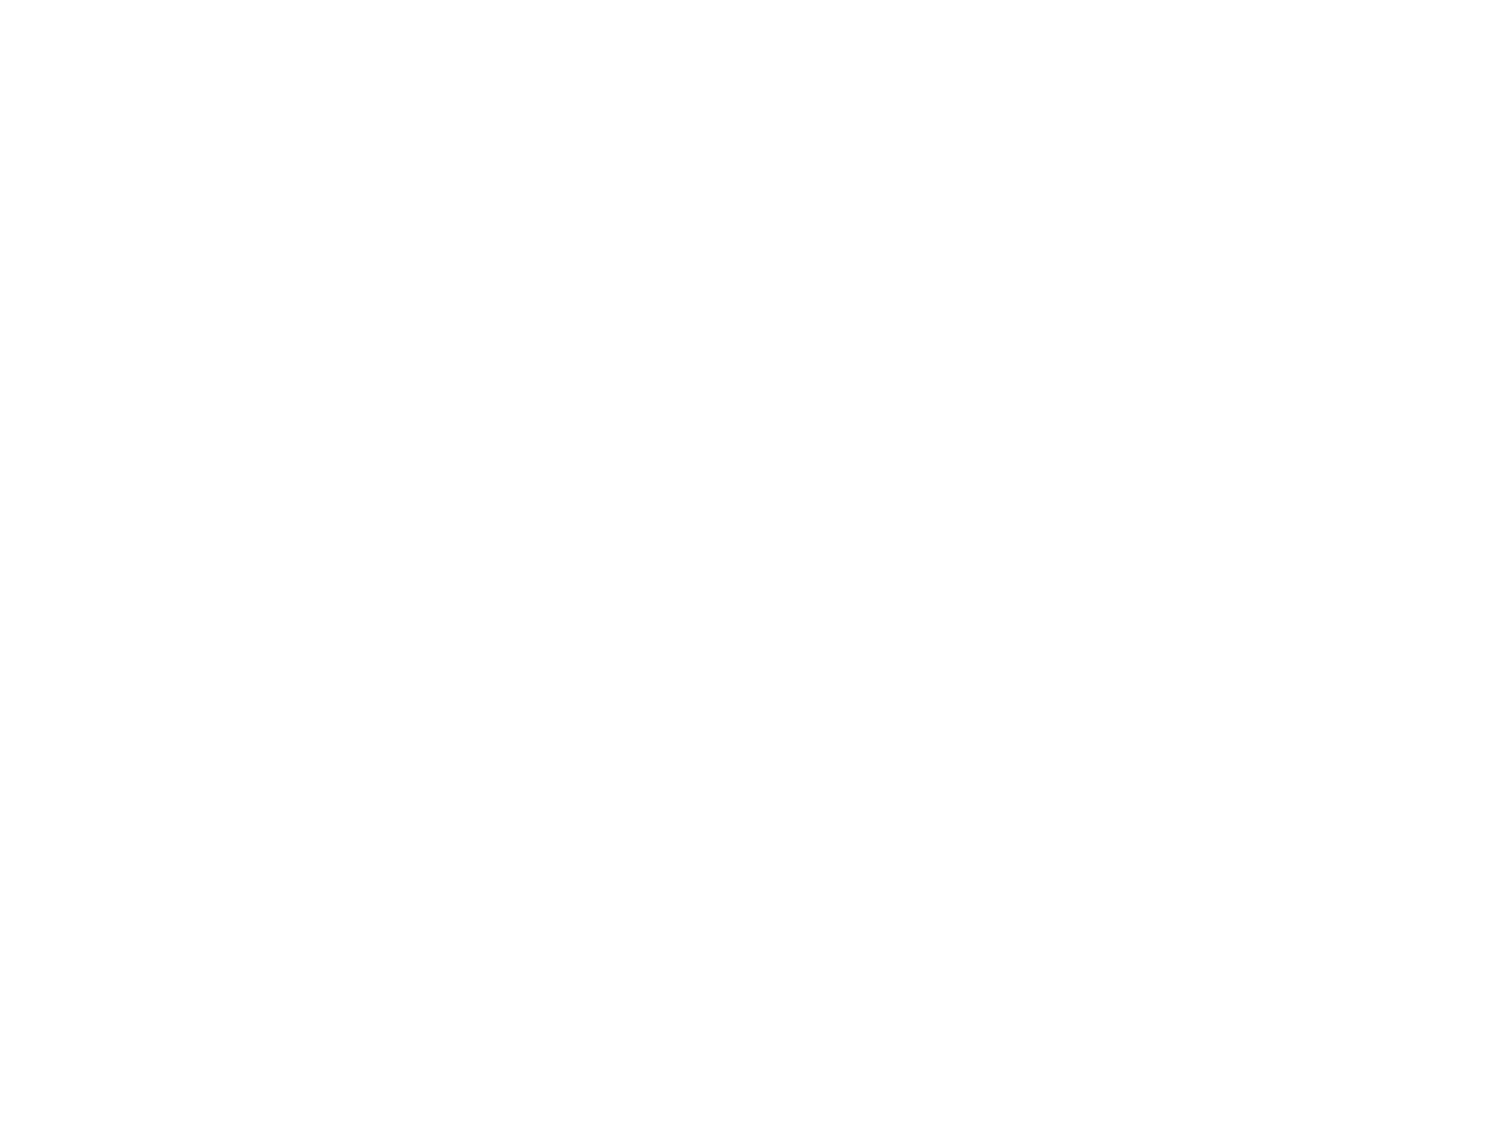

Pre Live Assignment
#
Volunteers to Discuss???